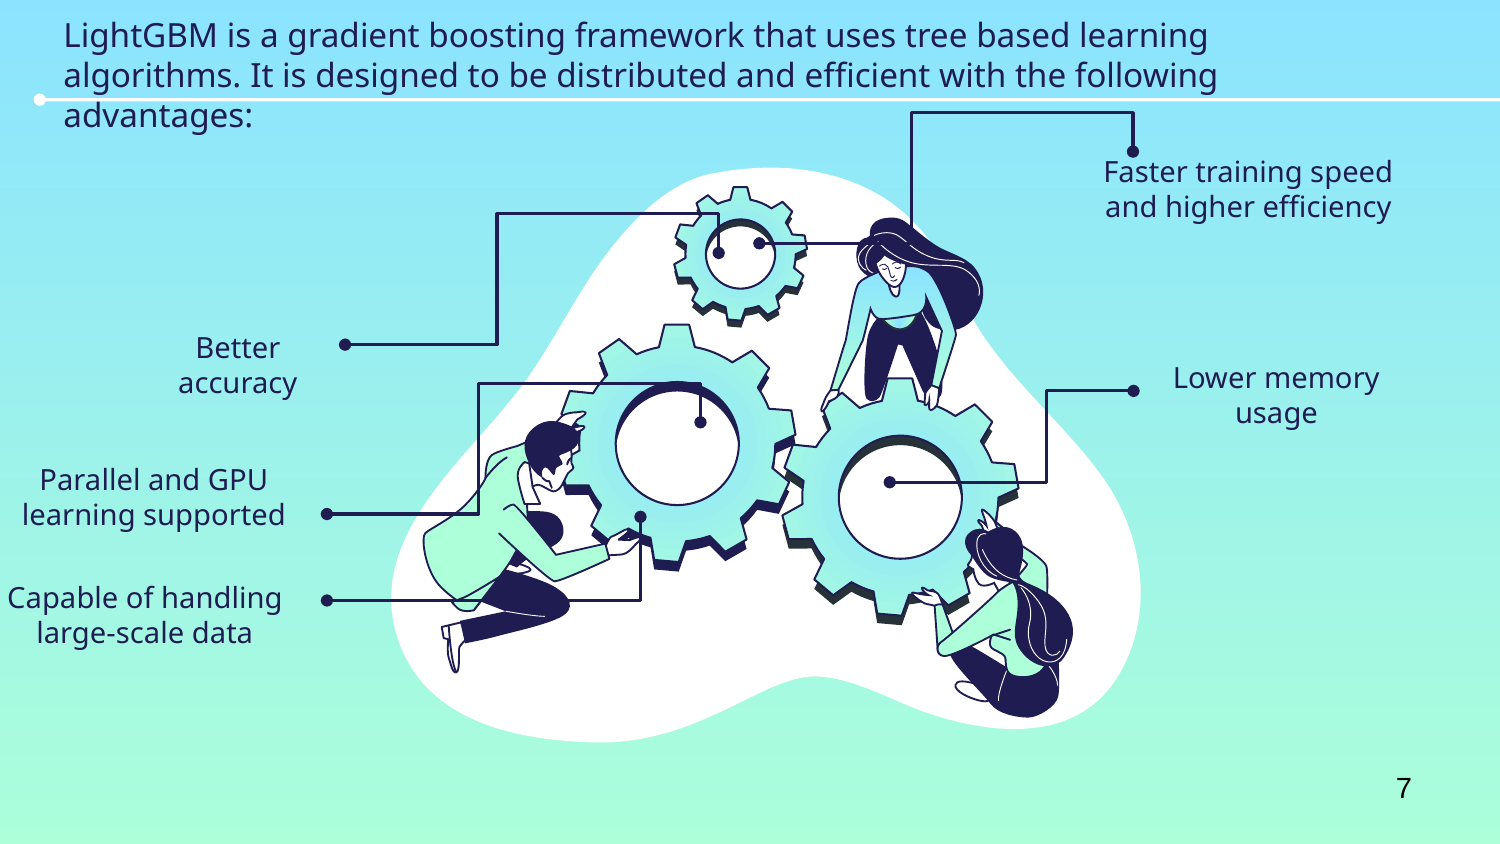

# LightGBM is a gradient boosting framework that uses tree based learning algorithms. It is designed to be distributed and efficient with the following advantages:
Faster training speed and higher efficiency
Better accuracy
Lower memory usage
Parallel and GPU learning supported
Capable of handling large-scale data
7